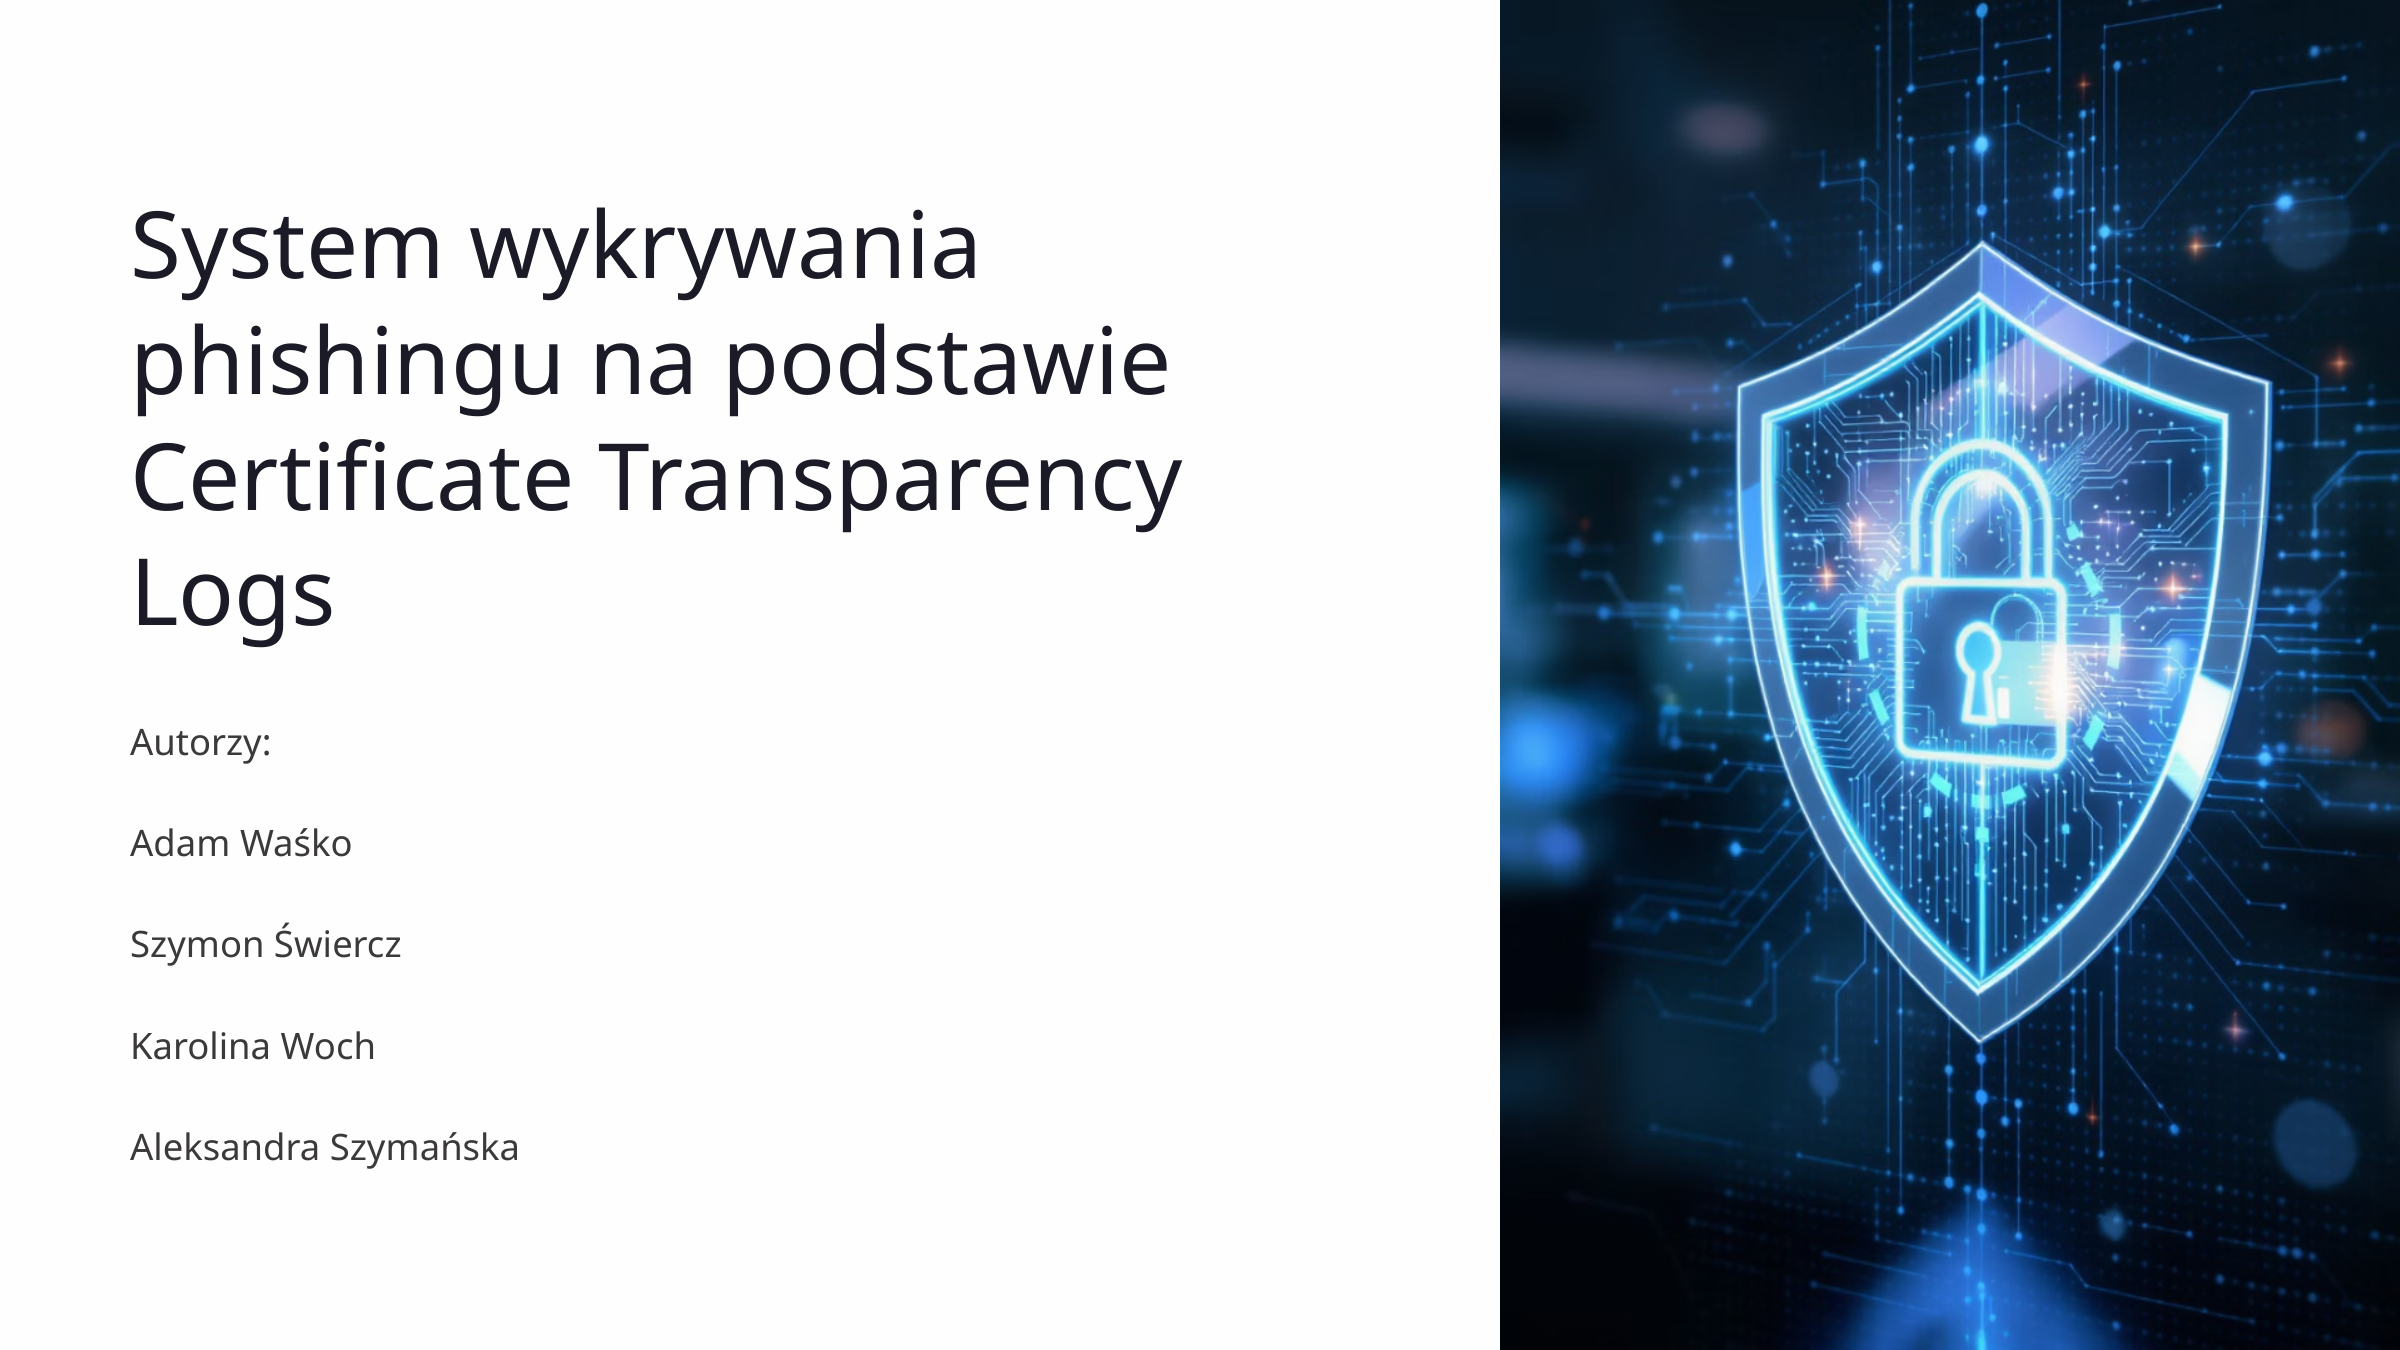

System wykrywania phishingu na podstawie Certificate Transparency Logs
Autorzy:
Adam Waśko
Szymon Świercz
Karolina Woch
Aleksandra Szymańska